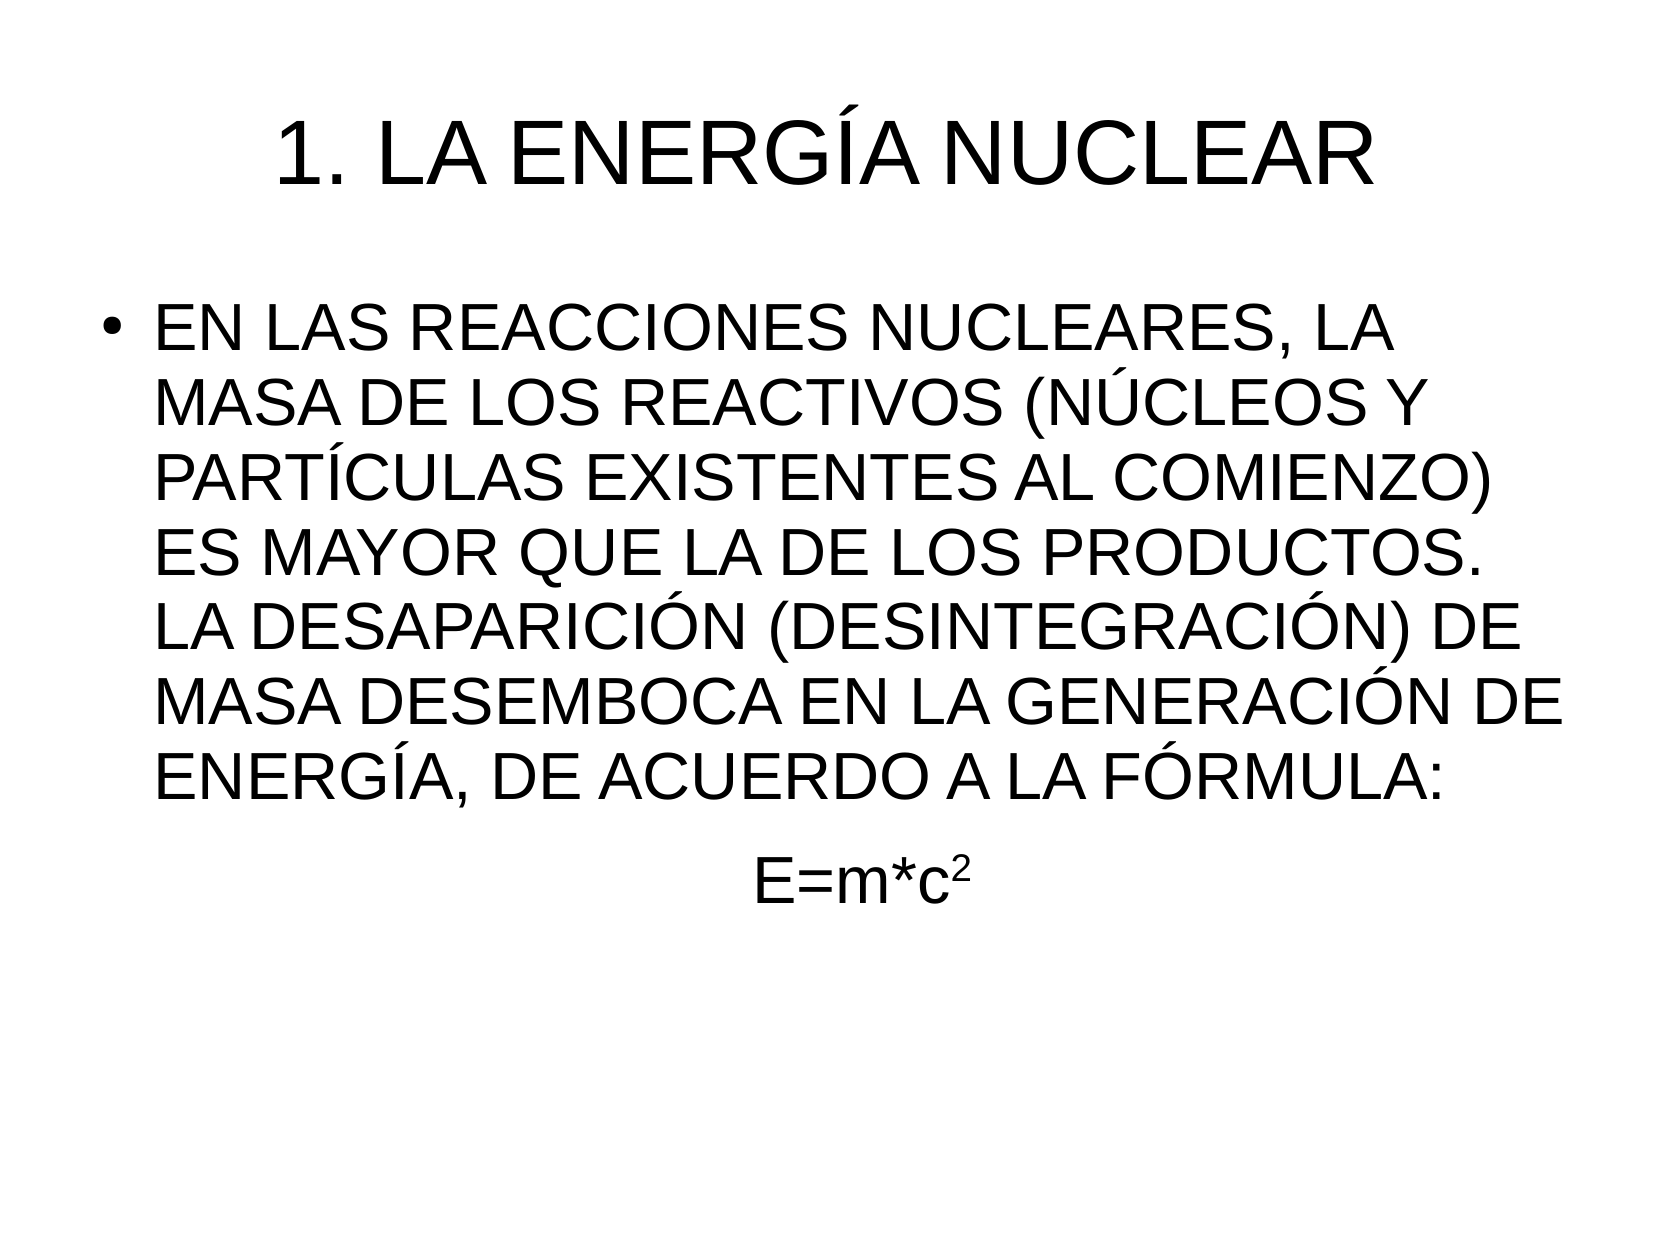

# 1. LA ENERGÍA NUCLEAR
EN LAS REACCIONES NUCLEARES, LA MASA DE LOS REACTIVOS (NÚCLEOS Y PARTÍCULAS EXISTENTES AL COMIENZO) ES MAYOR QUE LA DE LOS PRODUCTOS. LA DESAPARICIÓN (DESINTEGRACIÓN) DE MASA DESEMBOCA EN LA GENERACIÓN DE ENERGÍA, DE ACUERDO A LA FÓRMULA:
E=m*c2